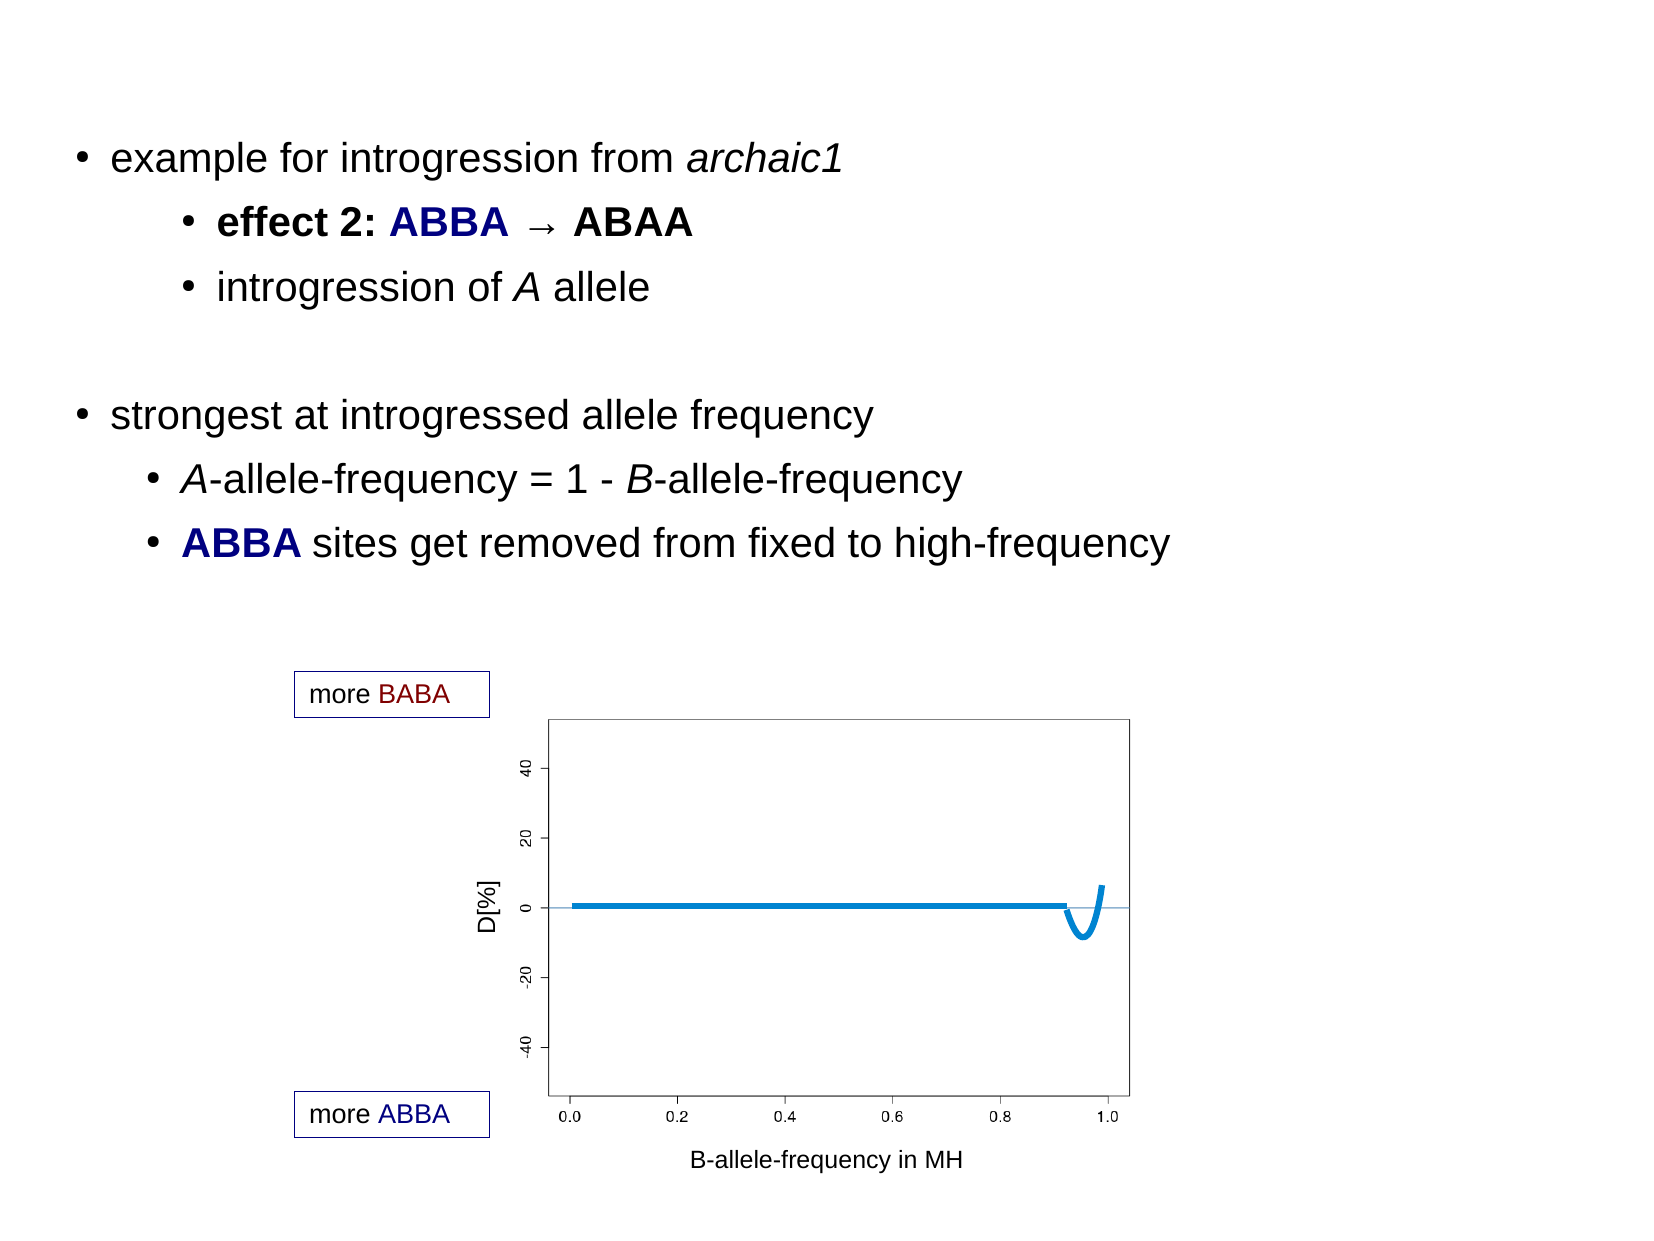

# example for introgression from archaic1
effect 2: ABBA → ABAA
introgression of A allele
strongest at introgressed allele frequency
A-allele-frequency = 1 - B-allele-frequency
ABBA sites get removed from fixed to high-frequency
more BABA
more ABBA
B-allele-frequency in MH
D[%]